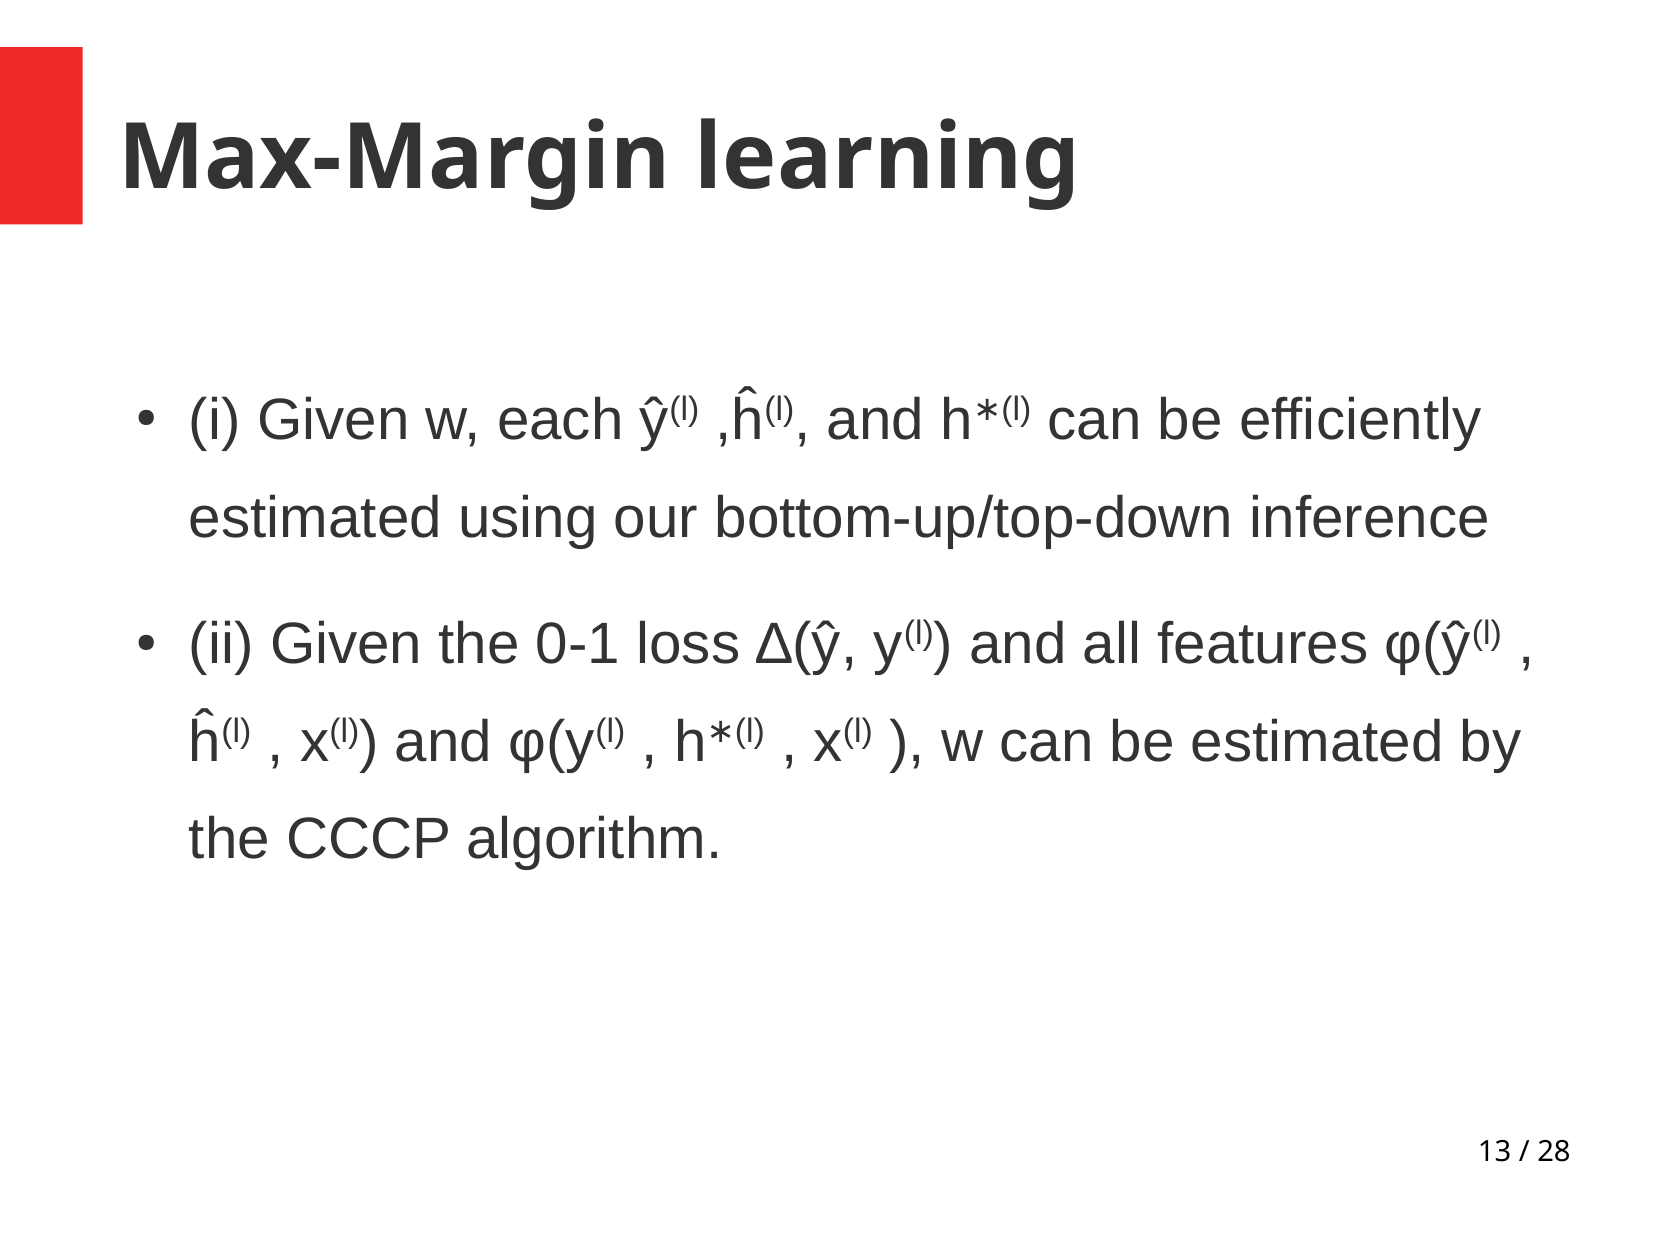

# Max-Margin learning
(i) Given w, each ŷ(l) ,ĥ(l), and h∗(l) can be efficiently estimated using our bottom-up/top-down inference
(ii) Given the 0-1 loss ∆(ŷ, y(l)) and all features φ(ŷ(l) , ĥ(l) , x(l)) and φ(y(l) , h∗(l) , x(l) ), w can be estimated by the CCCP algorithm.
13